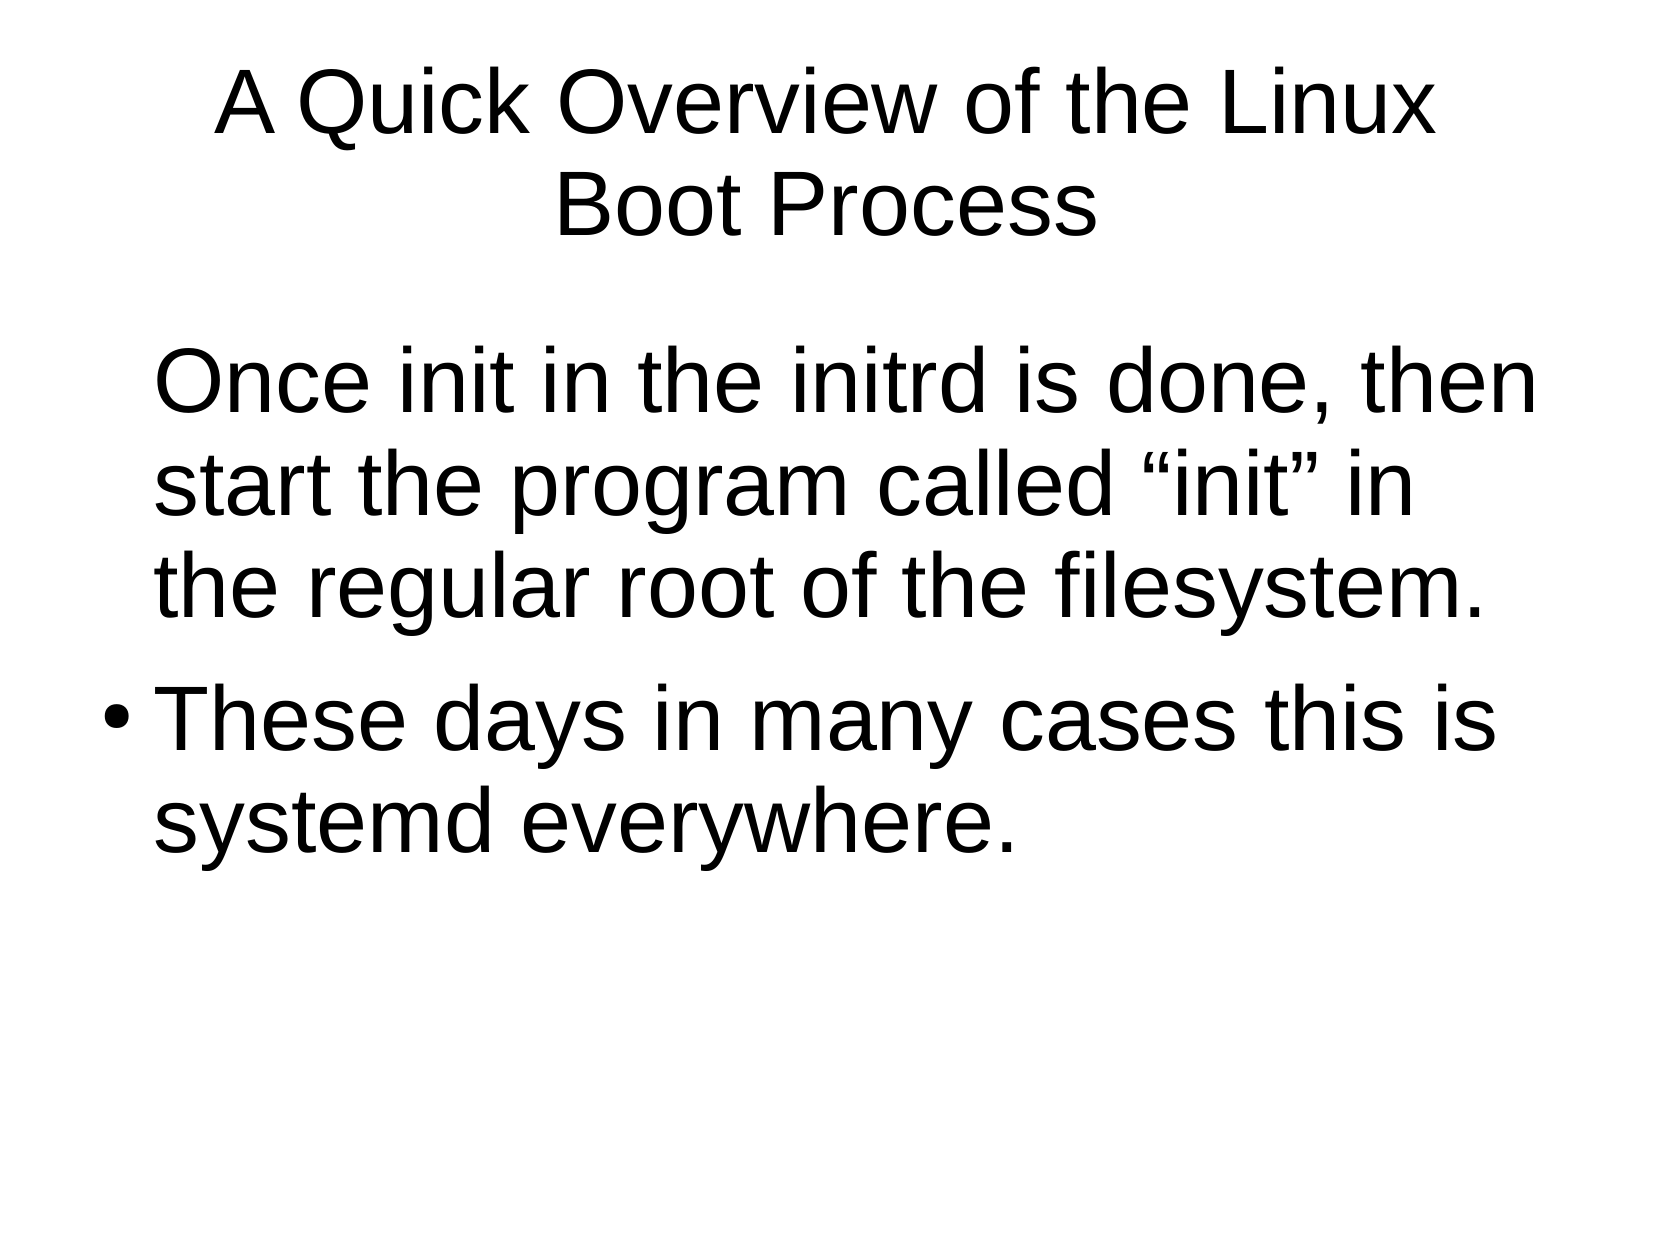

# A Quick Overview of the Linux Boot Process
Once init in the initrd is done, then start the program called “init” in the regular root of the filesystem.
These days in many cases this is systemd everywhere.